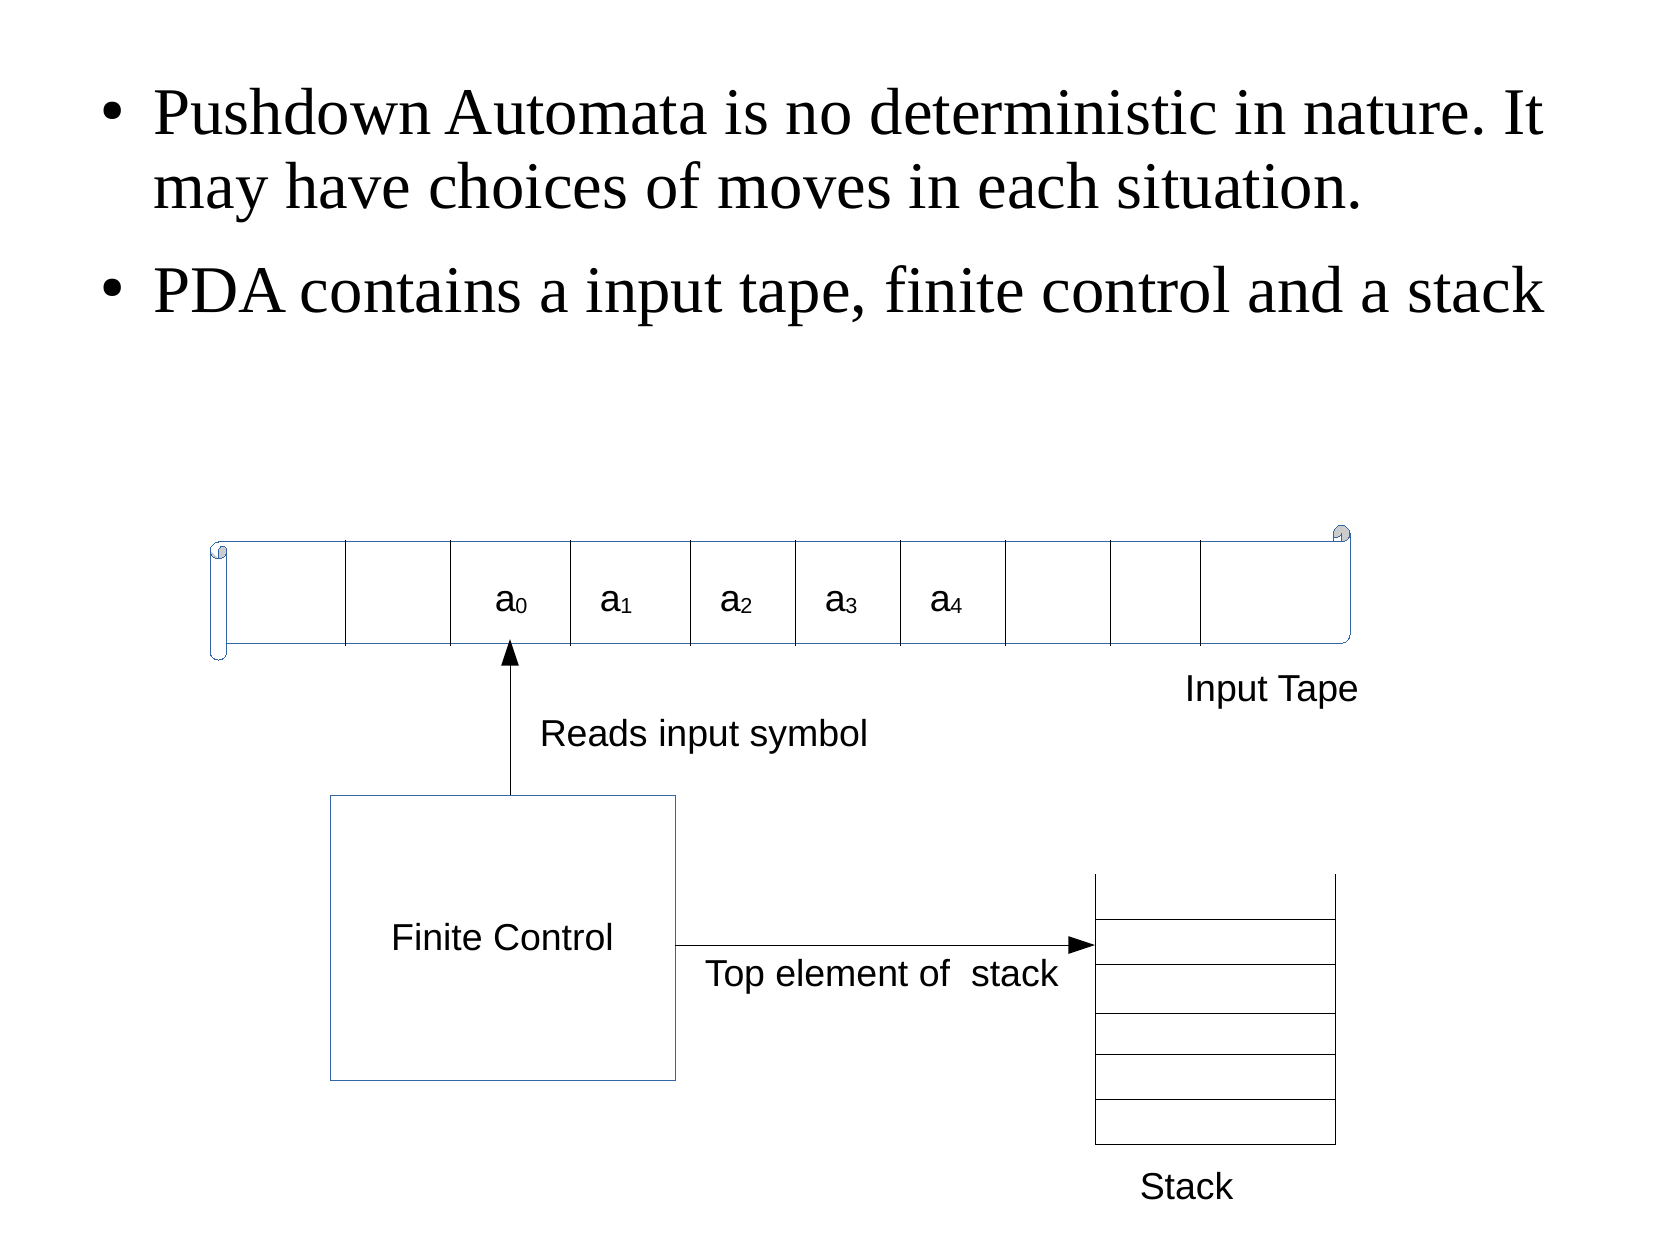

# Pushdown Automata is no deterministic in nature. It may have choices of moves in each situation.
PDA contains a input tape, finite control and a stack
a0
a1
a2
a3
a4
Input Tape
Reads input symbol
Finite Control
Top element of stack
Stack